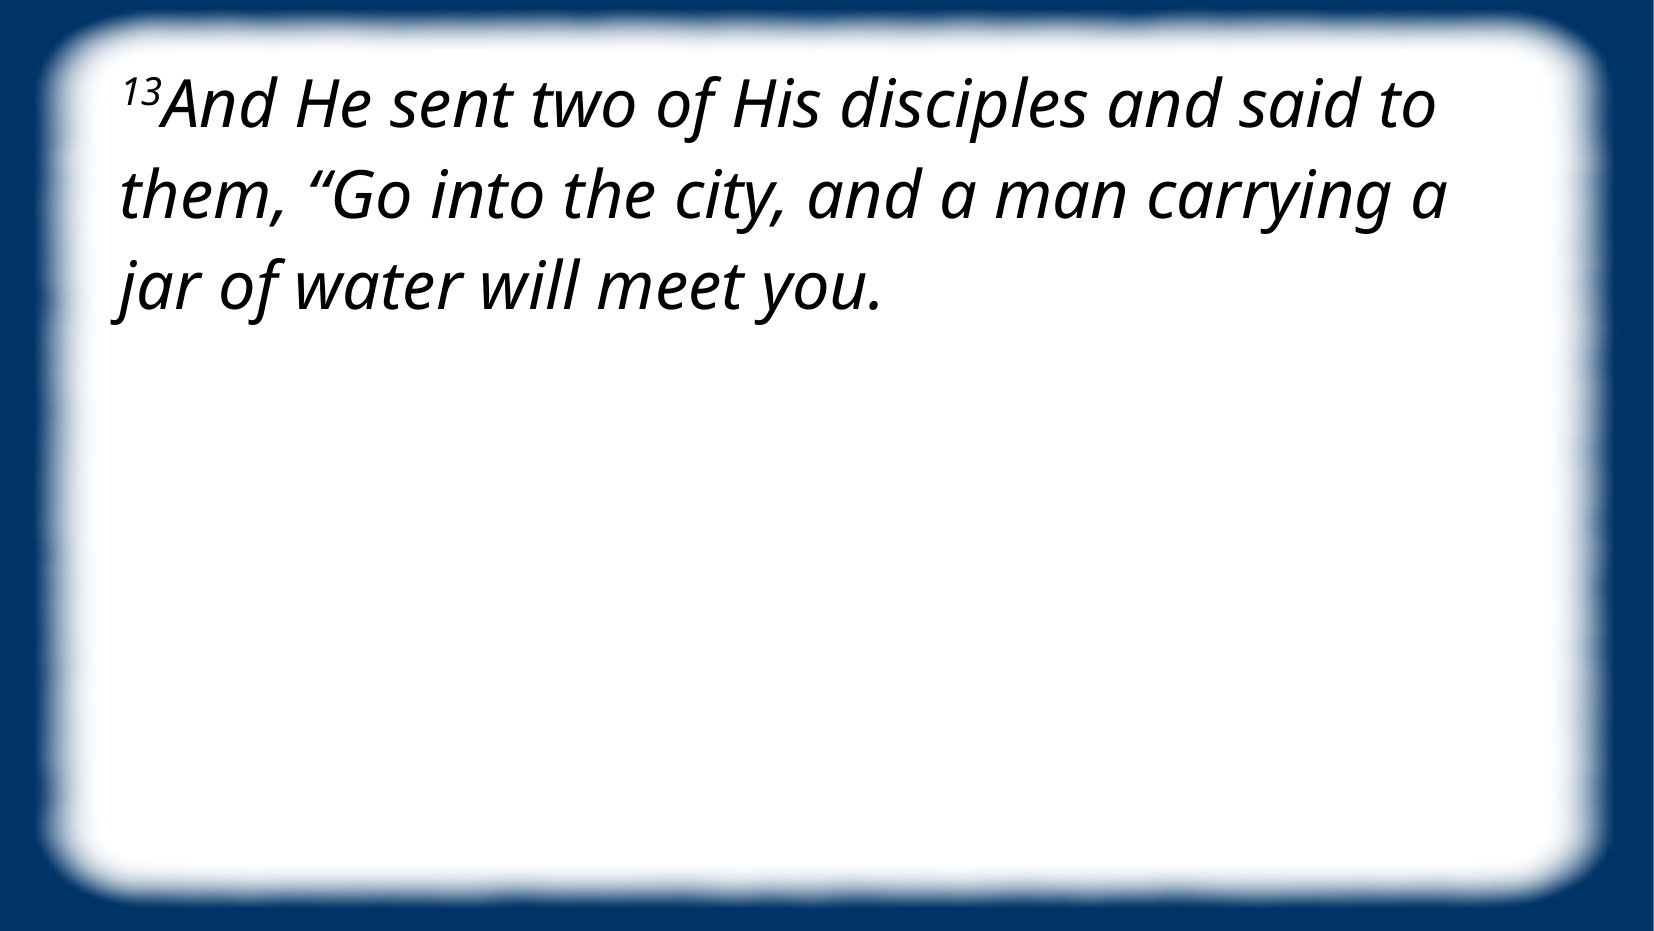

13And He sent two of His disciples and said to them, “Go into the city, and a man carrying a jar of water will meet you.